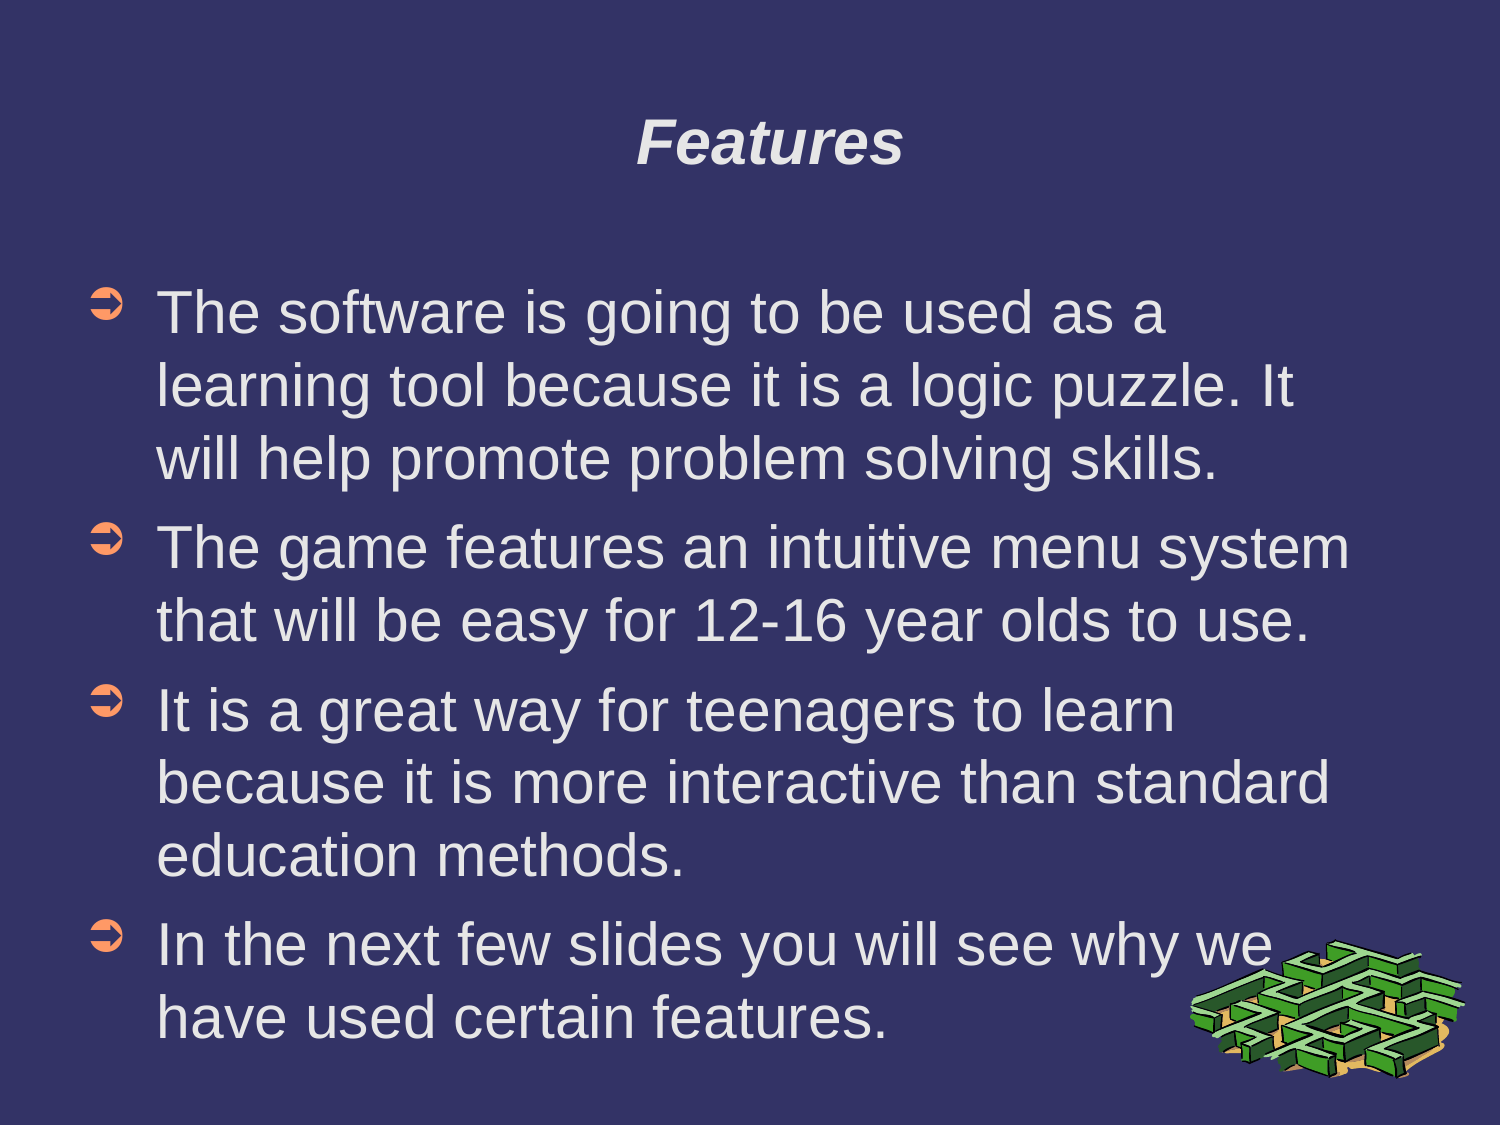

# Features
The software is going to be used as a learning tool because it is a logic puzzle. It will help promote problem solving skills.
The game features an intuitive menu system that will be easy for 12-16 year olds to use.
It is a great way for teenagers to learn because it is more interactive than standard education methods.
In the next few slides you will see why we have used certain features.